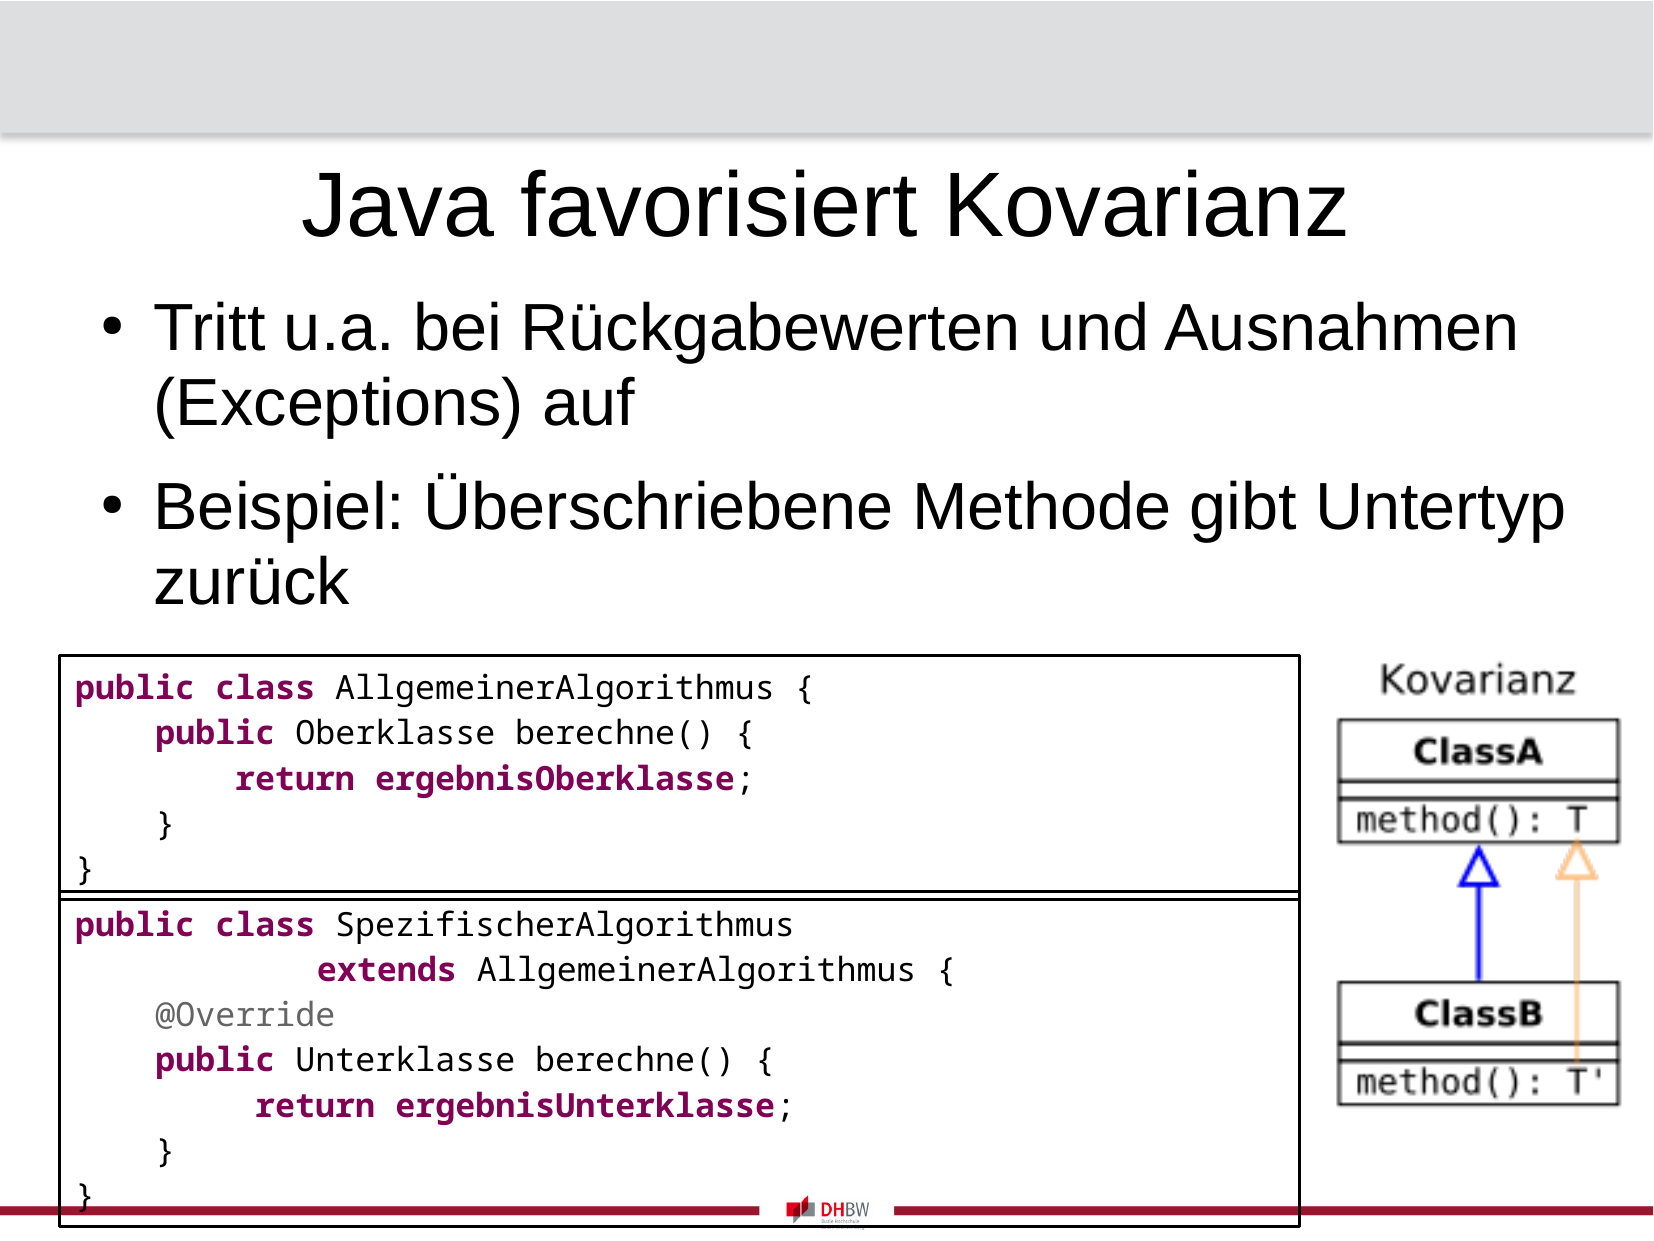

# Java favorisiert Kovarianz
Tritt u.a. bei Rückgabewerten und Ausnahmen (Exceptions) auf
Beispiel: Überschriebene Methode gibt Untertyp zurück
public class AllgemeinerAlgorithmus {
 public Oberklasse berechne() {
 return ergebnisOberklasse;
 }
}
public class SpezifischerAlgorithmus
			 extends AllgemeinerAlgorithmus {
 @Override
 public Unterklasse berechne() {
 return ergebnisUnterklasse;
 }
}